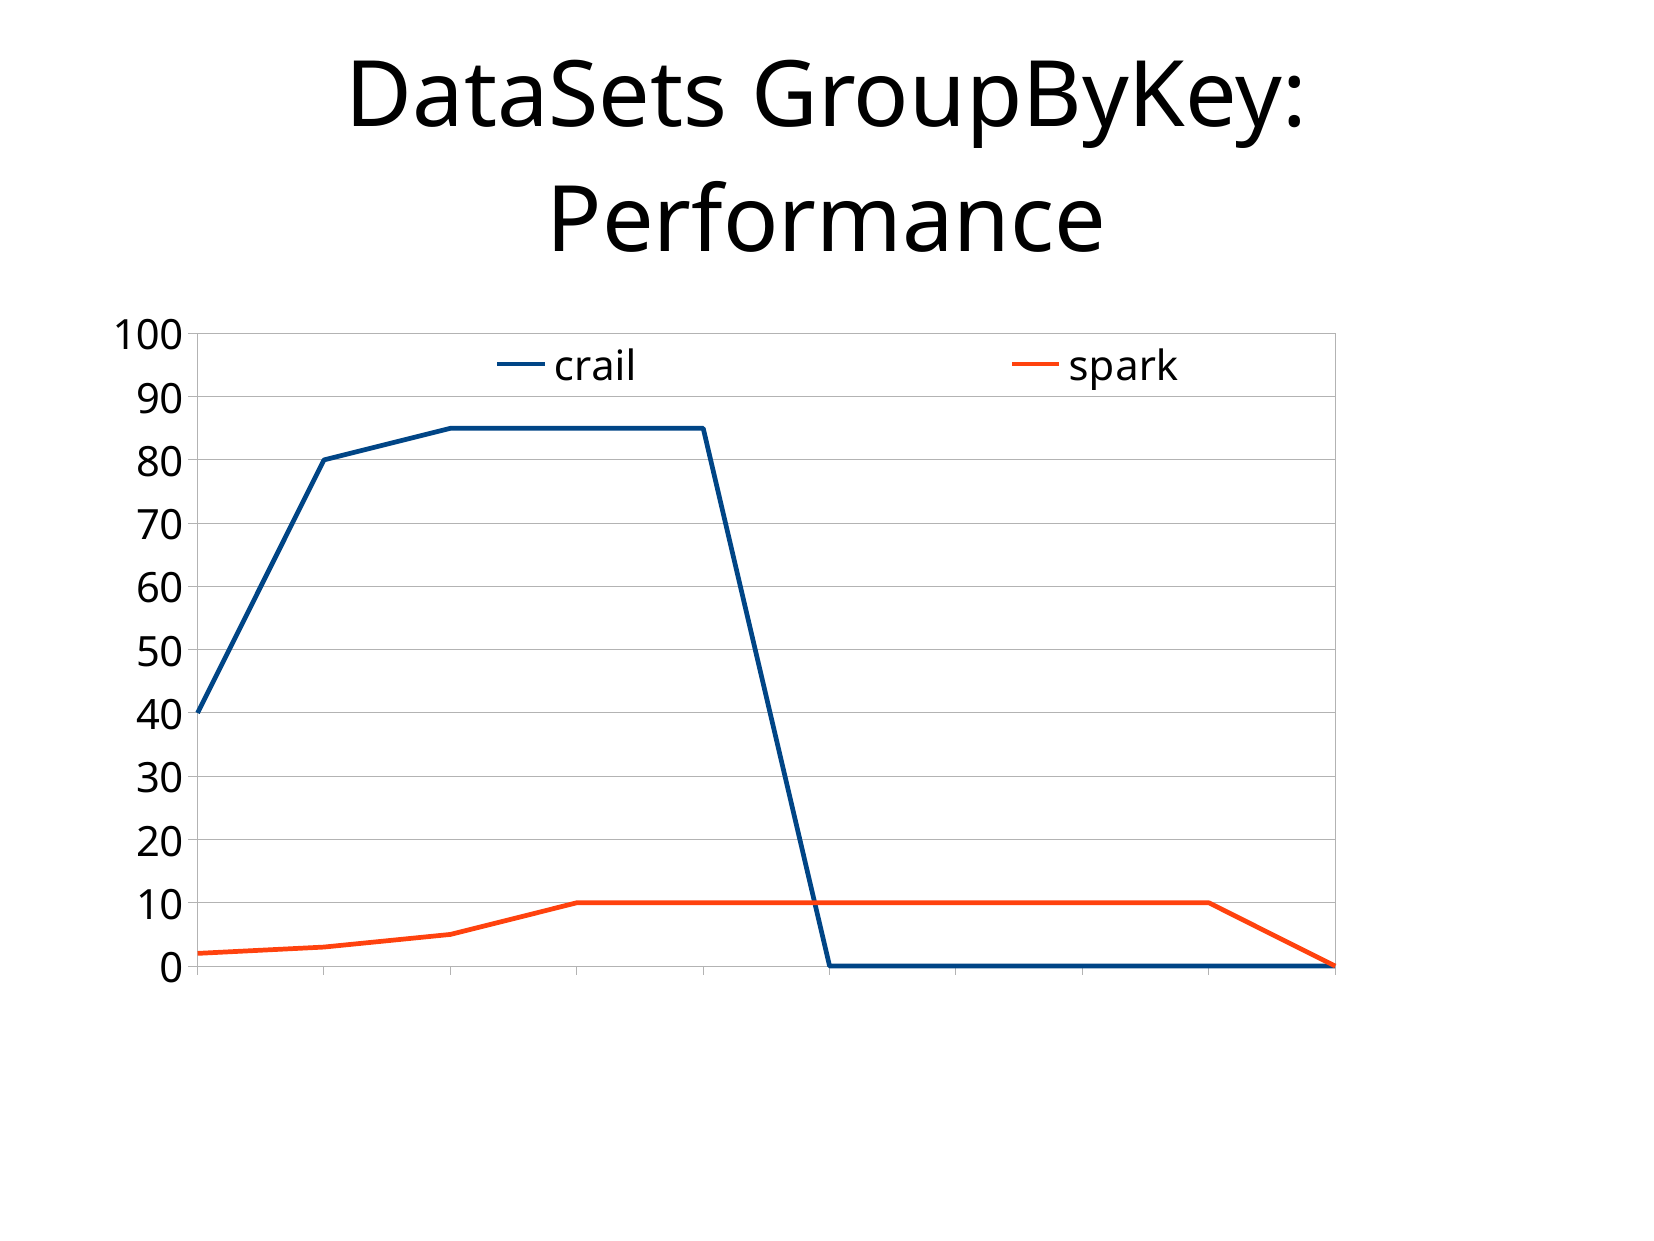

# DataSets GroupByKey: Performance
### Chart
| Category | crail | spark |
|---|---|---|
| 1 | 40.0 | 2.0 |
| 2 | 80.0 | 3.0 |
| 3 | 85.0 | 5.0 |
| 4 | 85.0 | 10.0 |
| 5 | 85.0 | 10.0 |
| 6 | 0.0 | 10.0 |
| 7 | 0.0 | 10.0 |
| 8 | 0.0 | 10.0 |
| 9 | 0.0 | 10.0 |
| 10 | 0.0 | 0.0 |